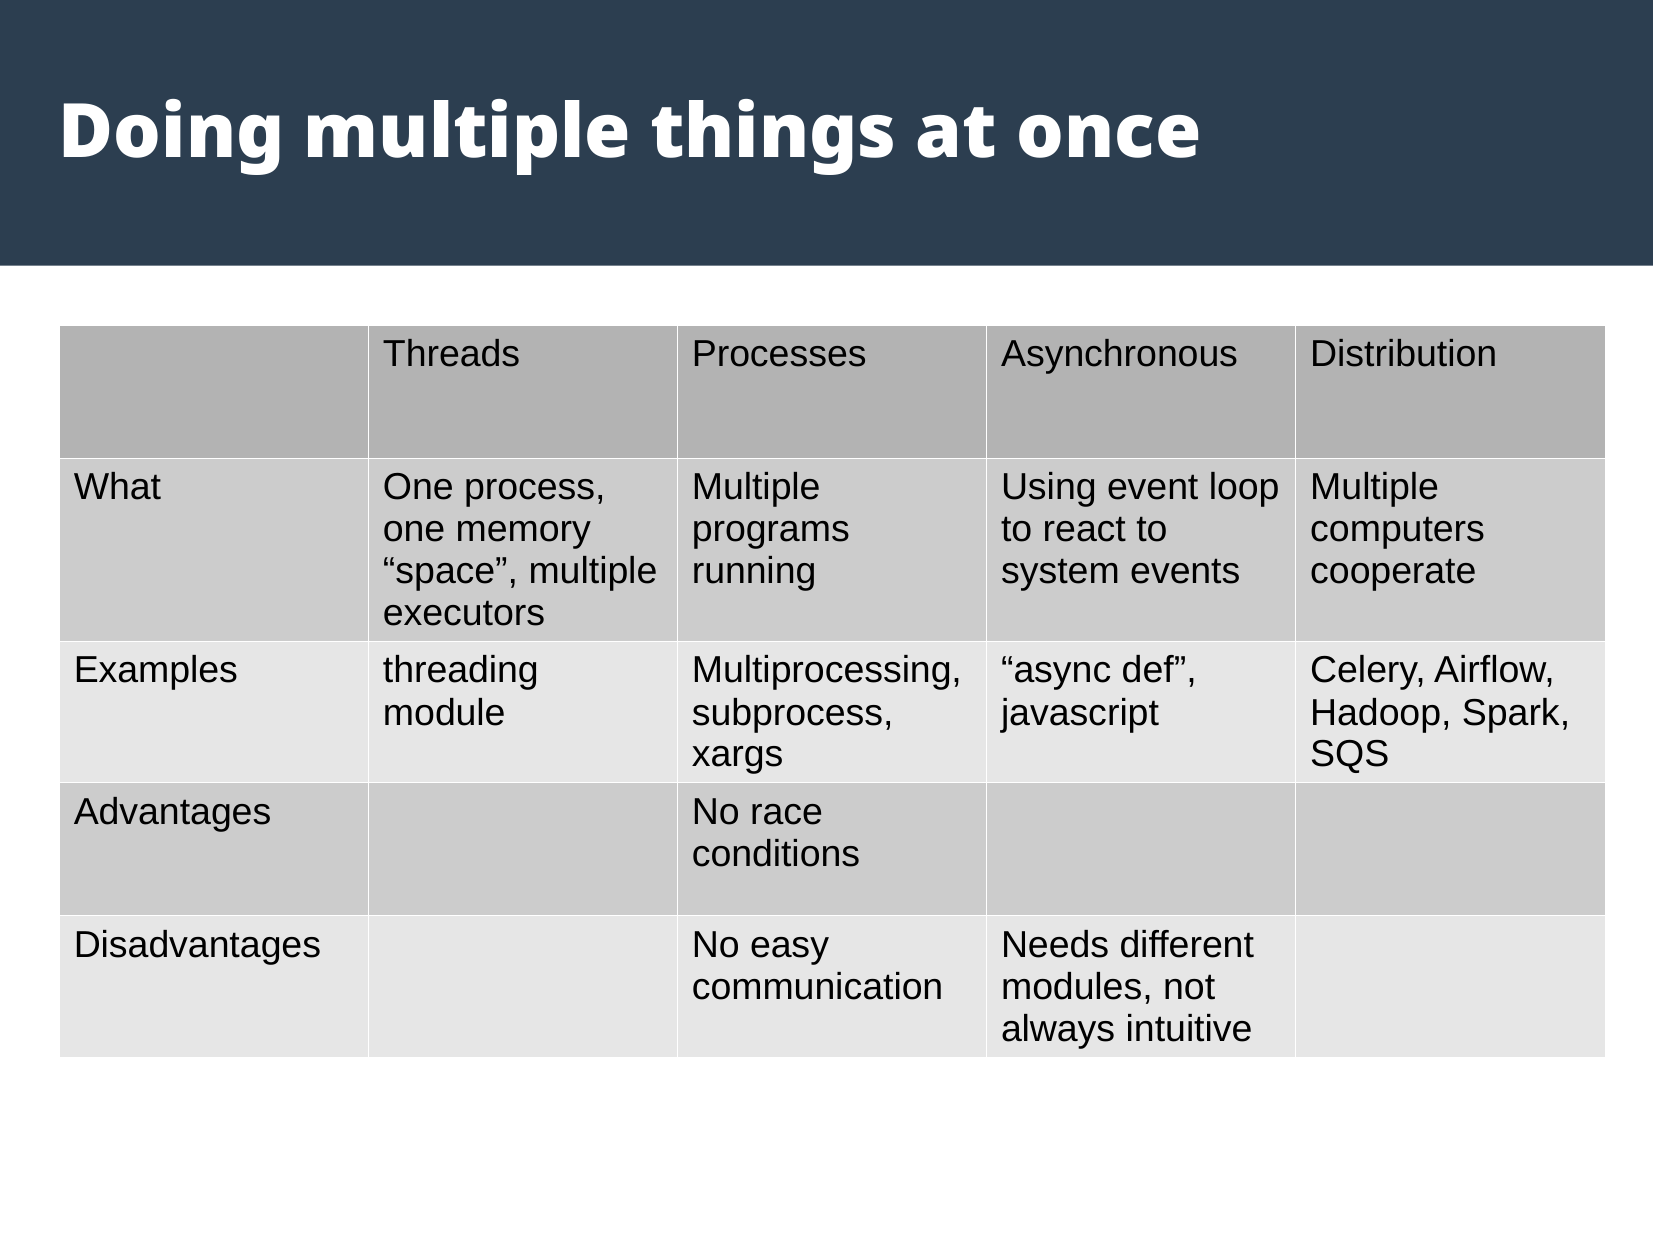

# Doing multiple things at once
| | Threads | Processes | Asynchronous | Distribution |
| --- | --- | --- | --- | --- |
| What | One process, one memory “space”, multiple executors | Multiple programs running | Using event loop to react to system events | Multiple computers cooperate |
| Examples | threading module | Multiprocessing, subprocess, xargs | “async def”, javascript | Celery, Airflow, Hadoop, Spark, SQS |
| Advantages | | No race conditions | | |
| Disadvantages | | No easy communication | Needs different modules, not always intuitive | |